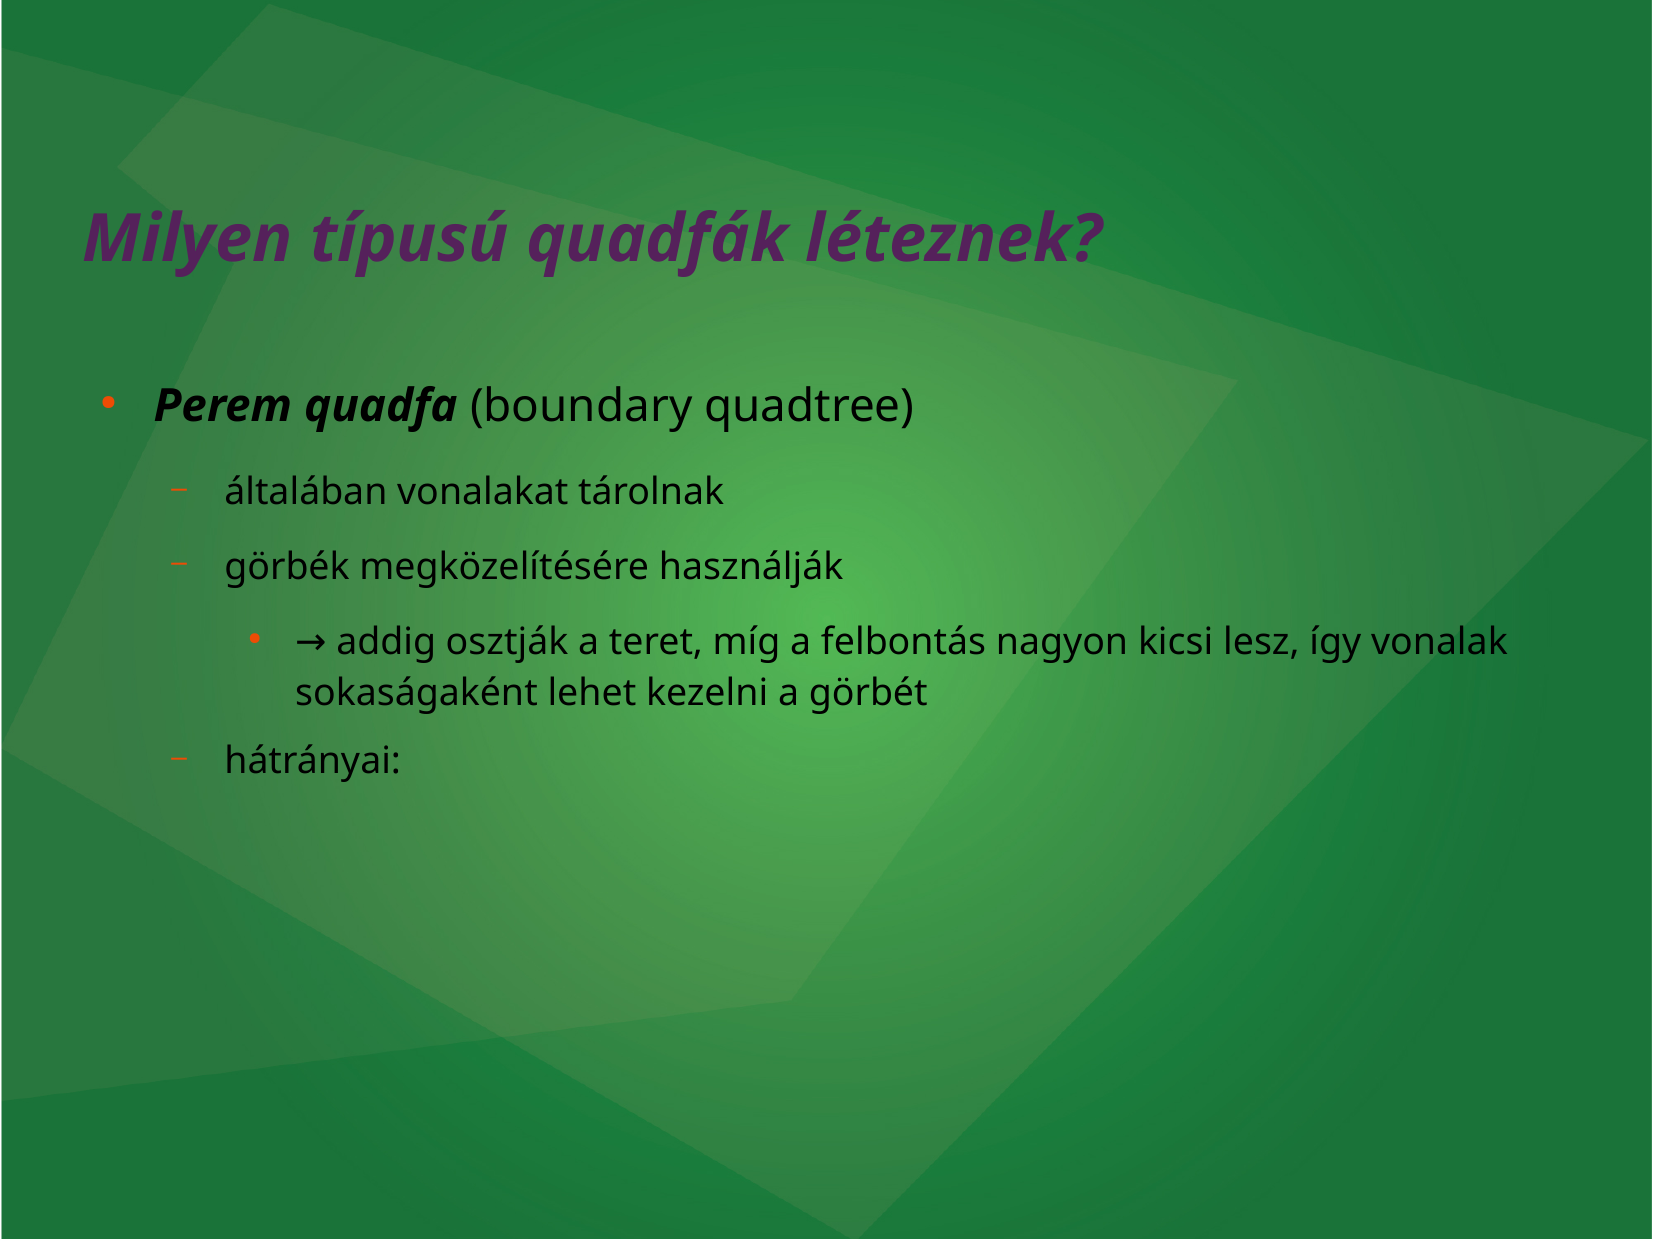

# Milyen típusú quadfák léteznek?
Perem quadfa (boundary quadtree)
általában vonalakat tárolnak
görbék megközelítésére használják
→ addig osztják a teret, míg a felbontás nagyon kicsi lesz, így vonalak sokaságaként lehet kezelni a görbét
hátrányai: